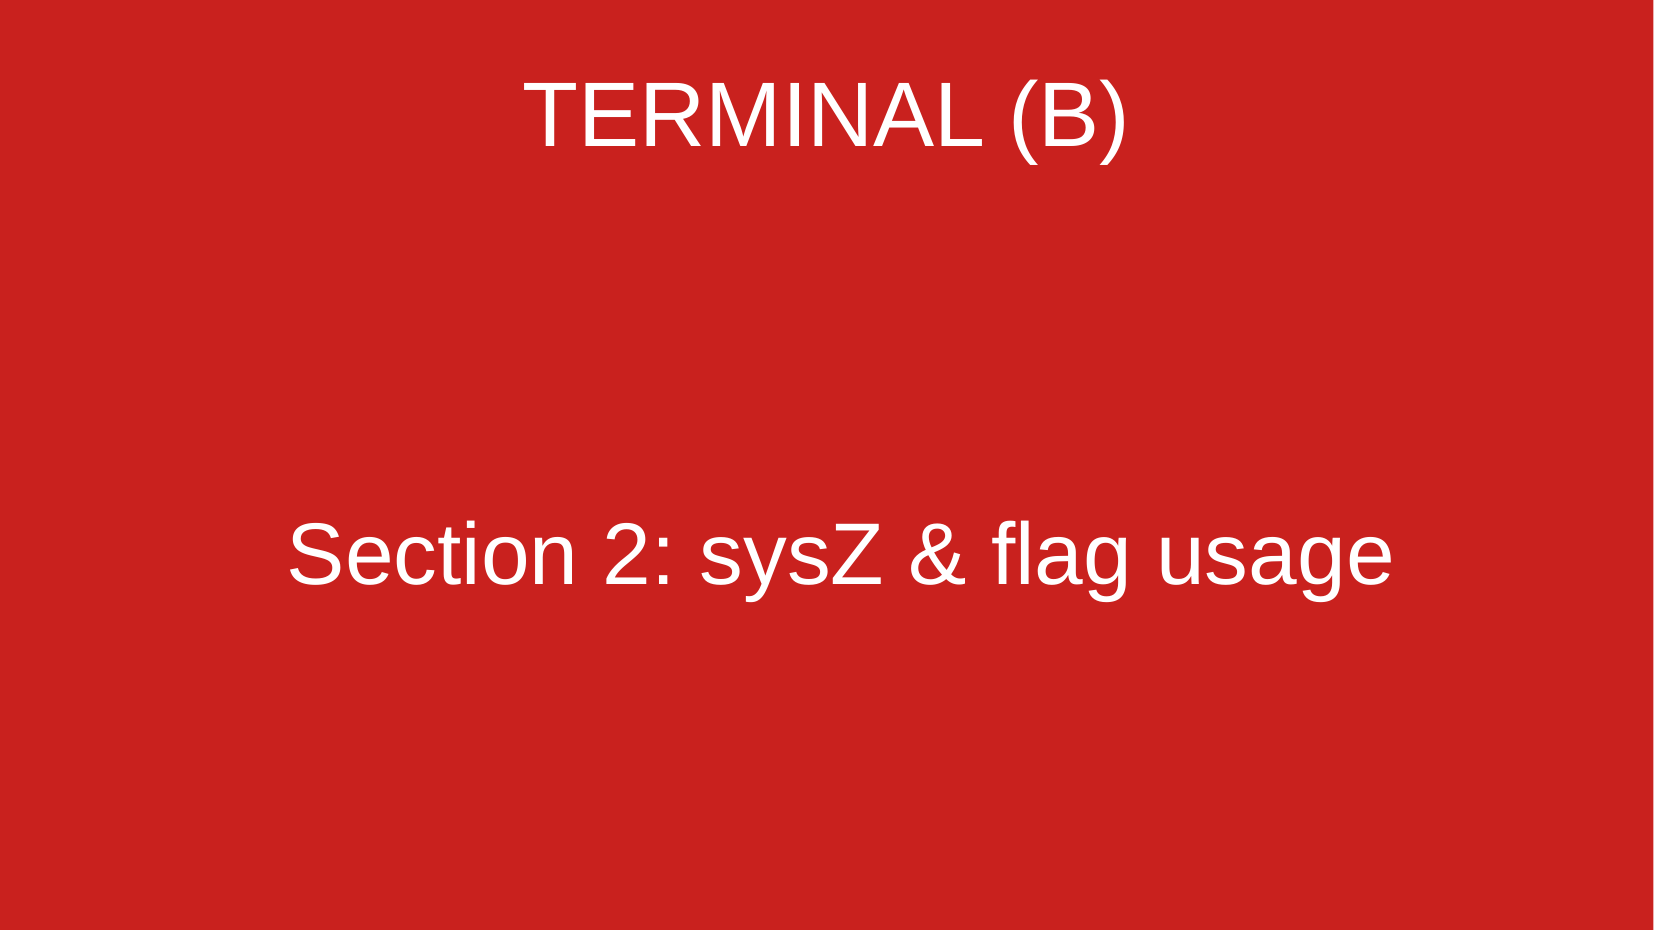

# TERMINAL (B)
Section 2: sysZ & flag usage